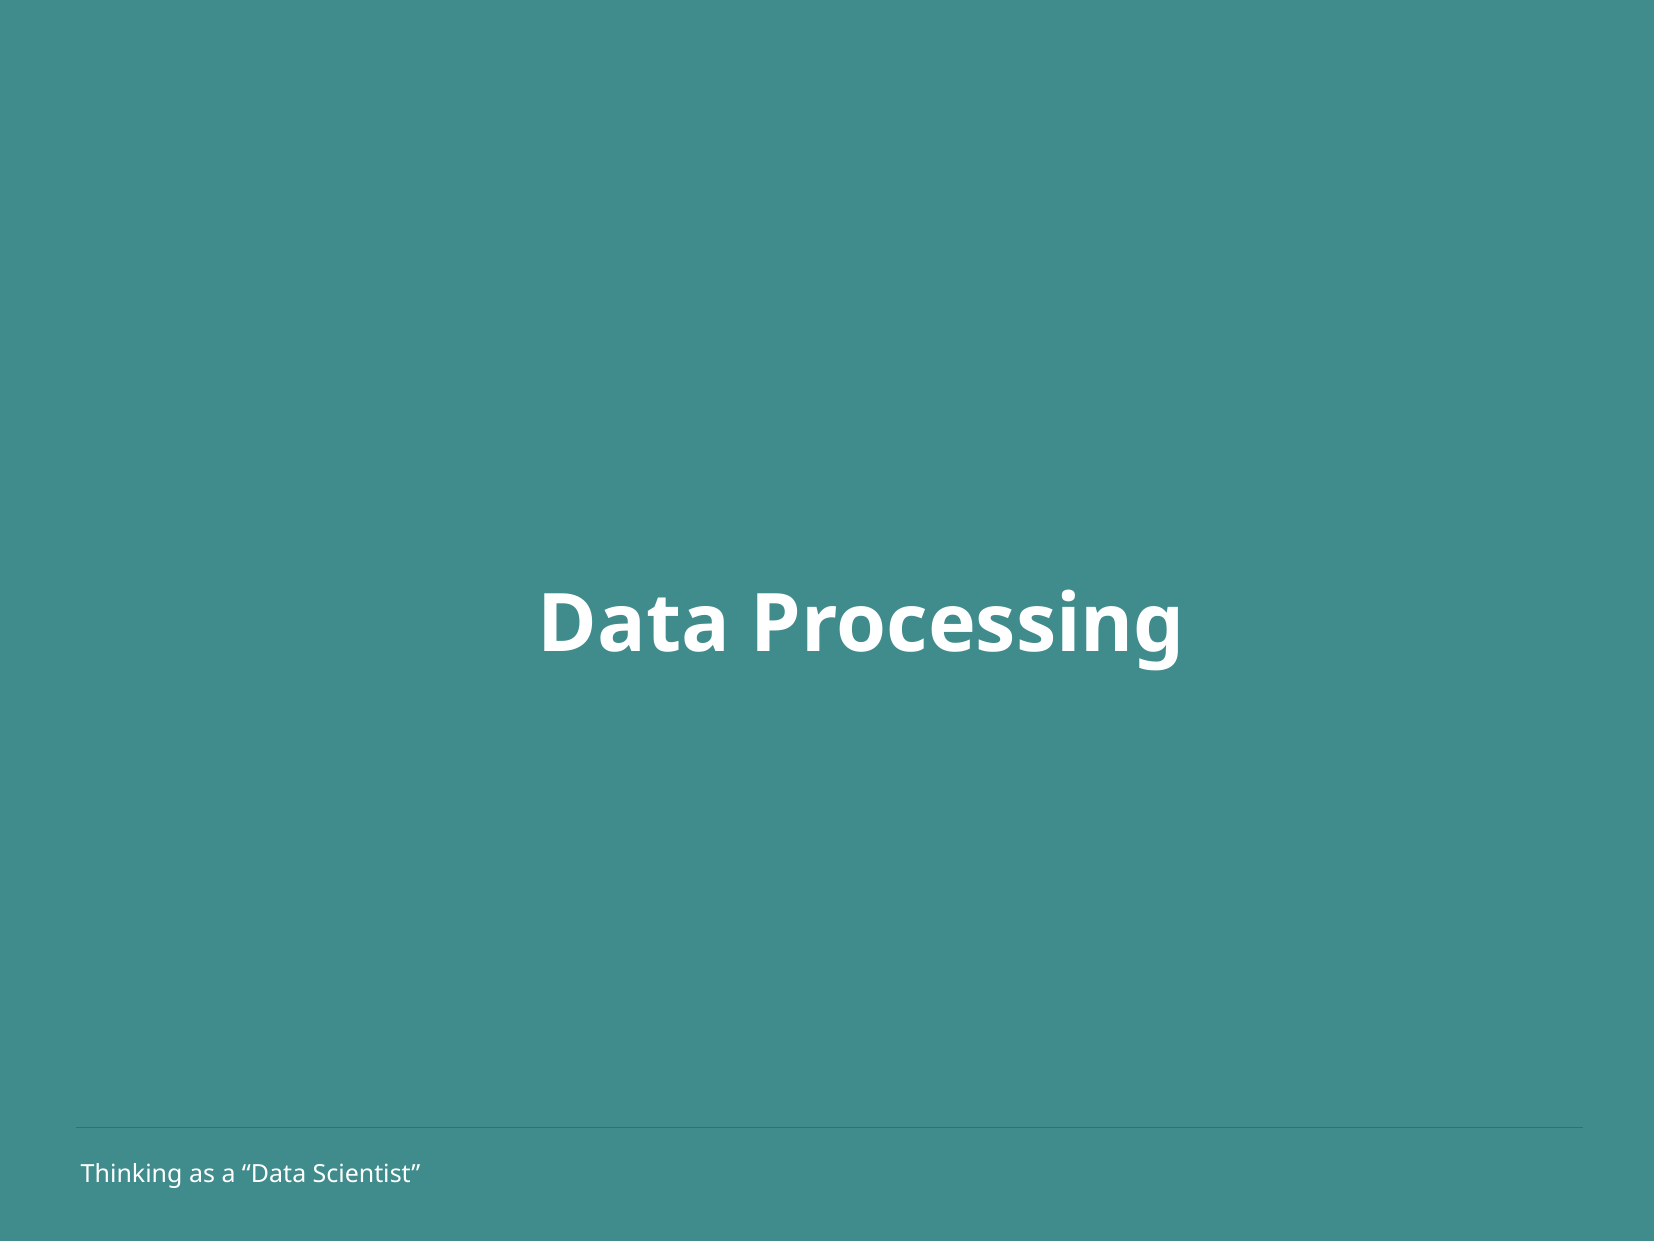

# Data Processing
Thinking as a “Data Scientist”